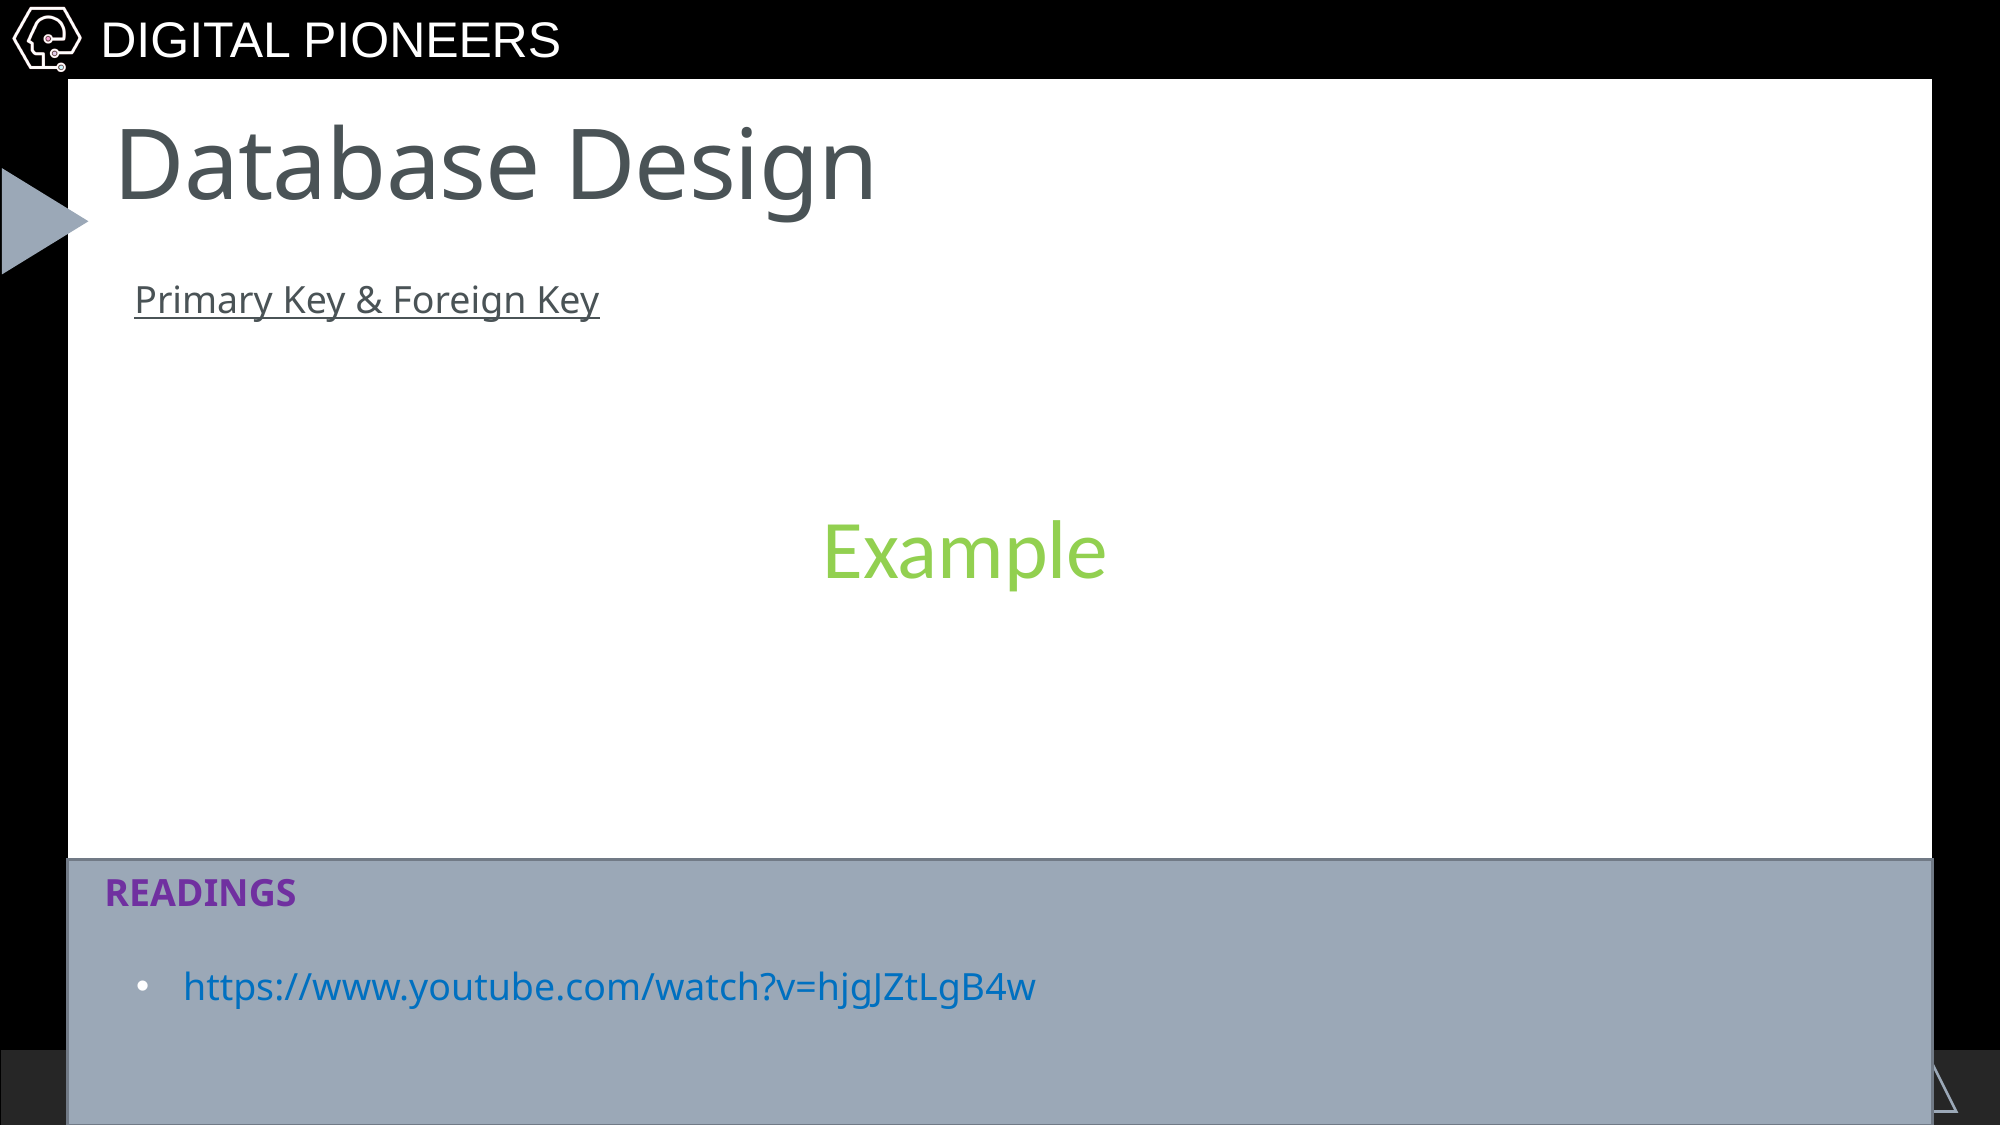

DIGITAL PIONEERS
# Database Design
Primary Key & Foreign Key
Example
READINGS
https://www.youtube.com/watch?v=hjgJZtLgB4w